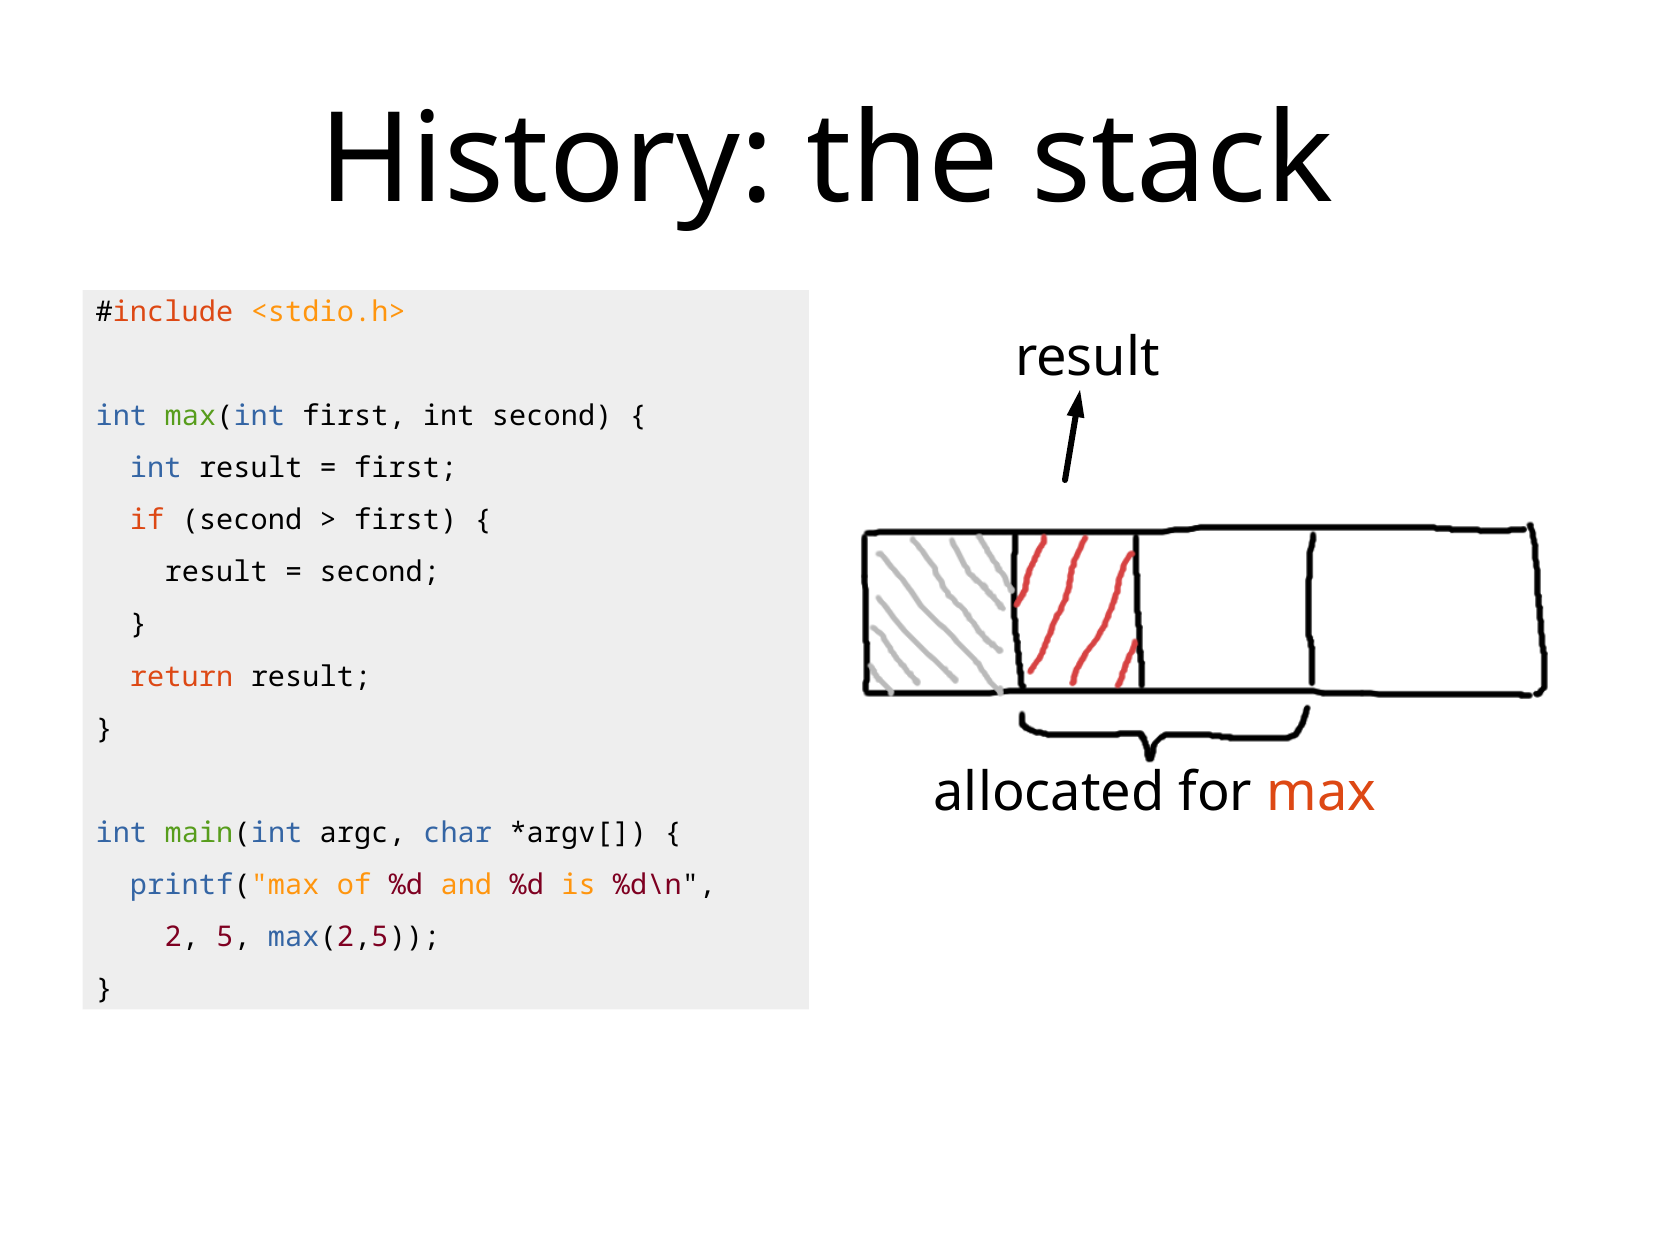

# History: the stack
#include <stdio.h>
int max(int first, int second) {
 int result = first;
 if (second > first) {
 result = second;
 }
 return result;
}
int main(int argc, char *argv[]) {
 printf("max of %d and %d is %d\n",
 2, 5, max(2,5));
}
result
allocated for max